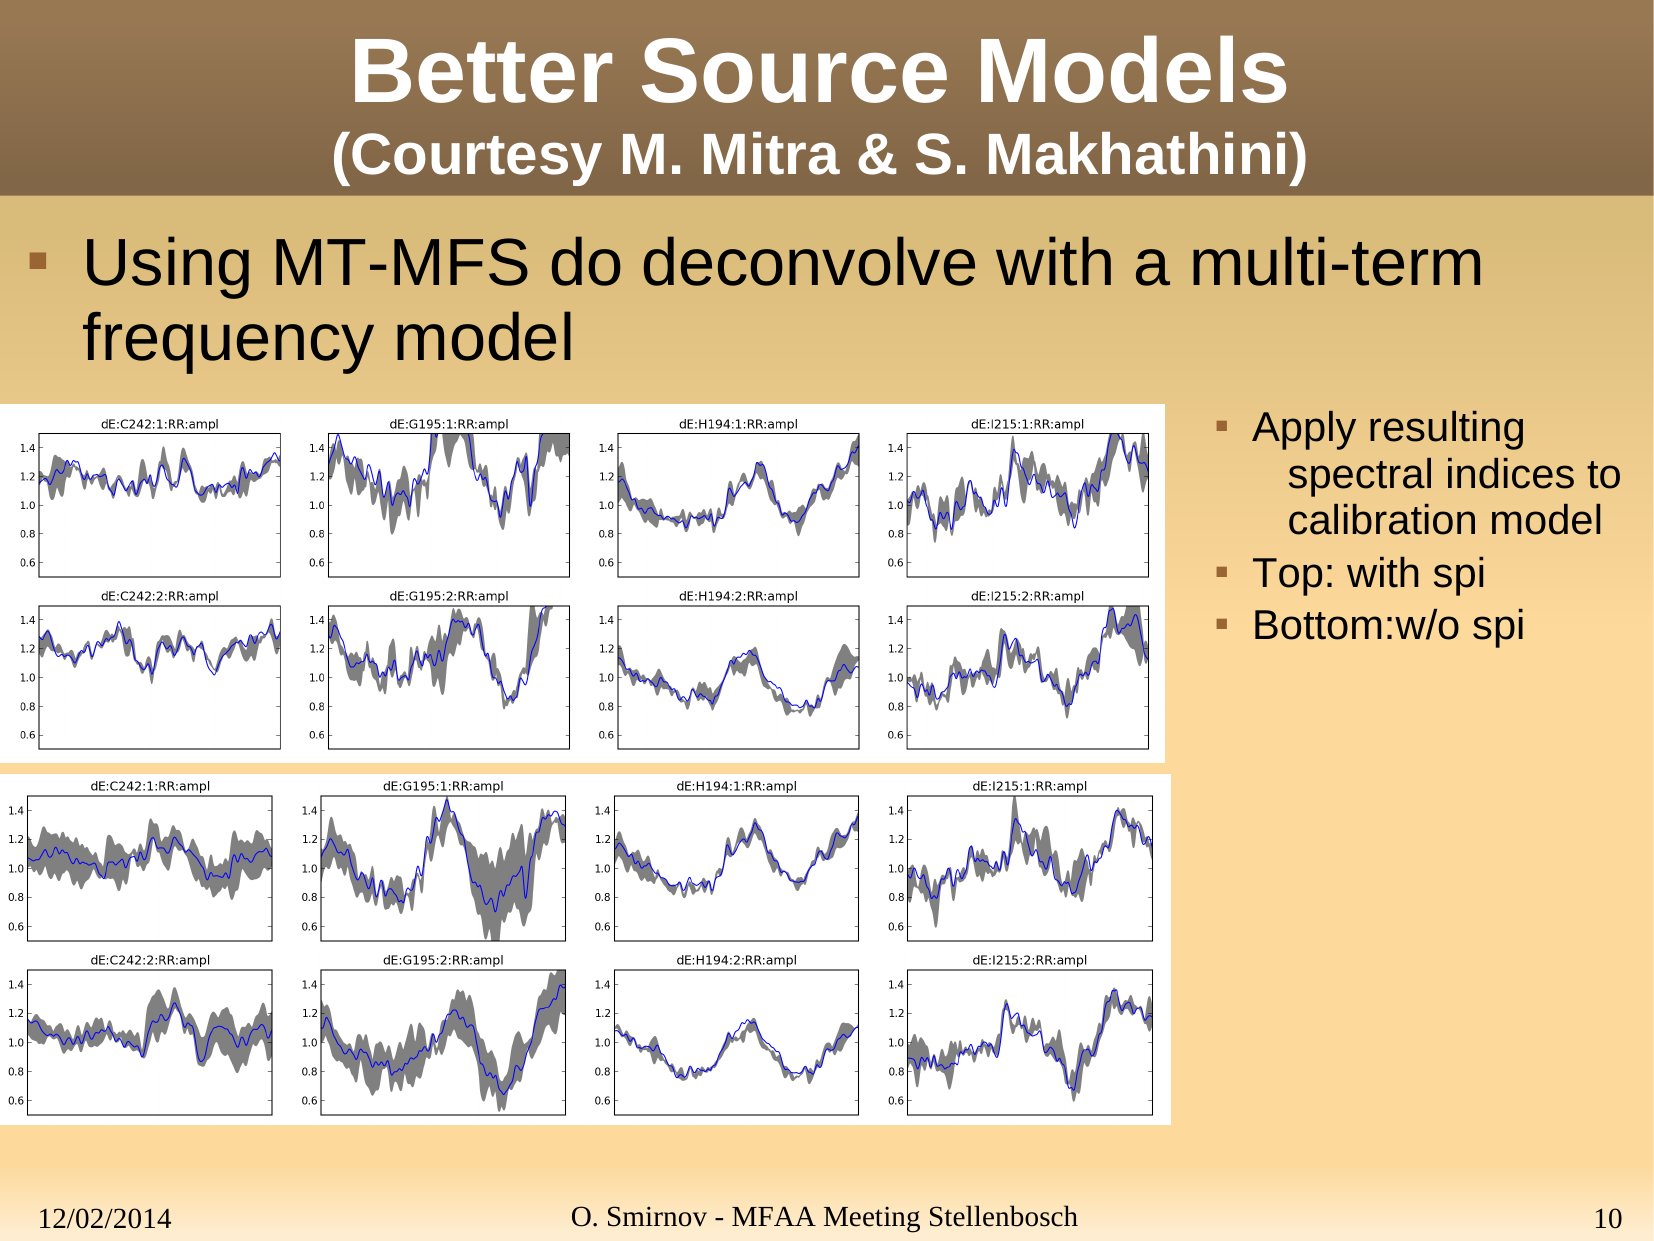

# Better Source Models (Courtesy M. Mitra & S. Makhathini)
Using MT-MFS do deconvolve with a multi-term frequency model
Apply resulting
spectral indices to calibration model
Top: with spi
Bottom:w/o spi
O. Smirnov - MFAA Meeting Stellenbosch
12/02/2014
10